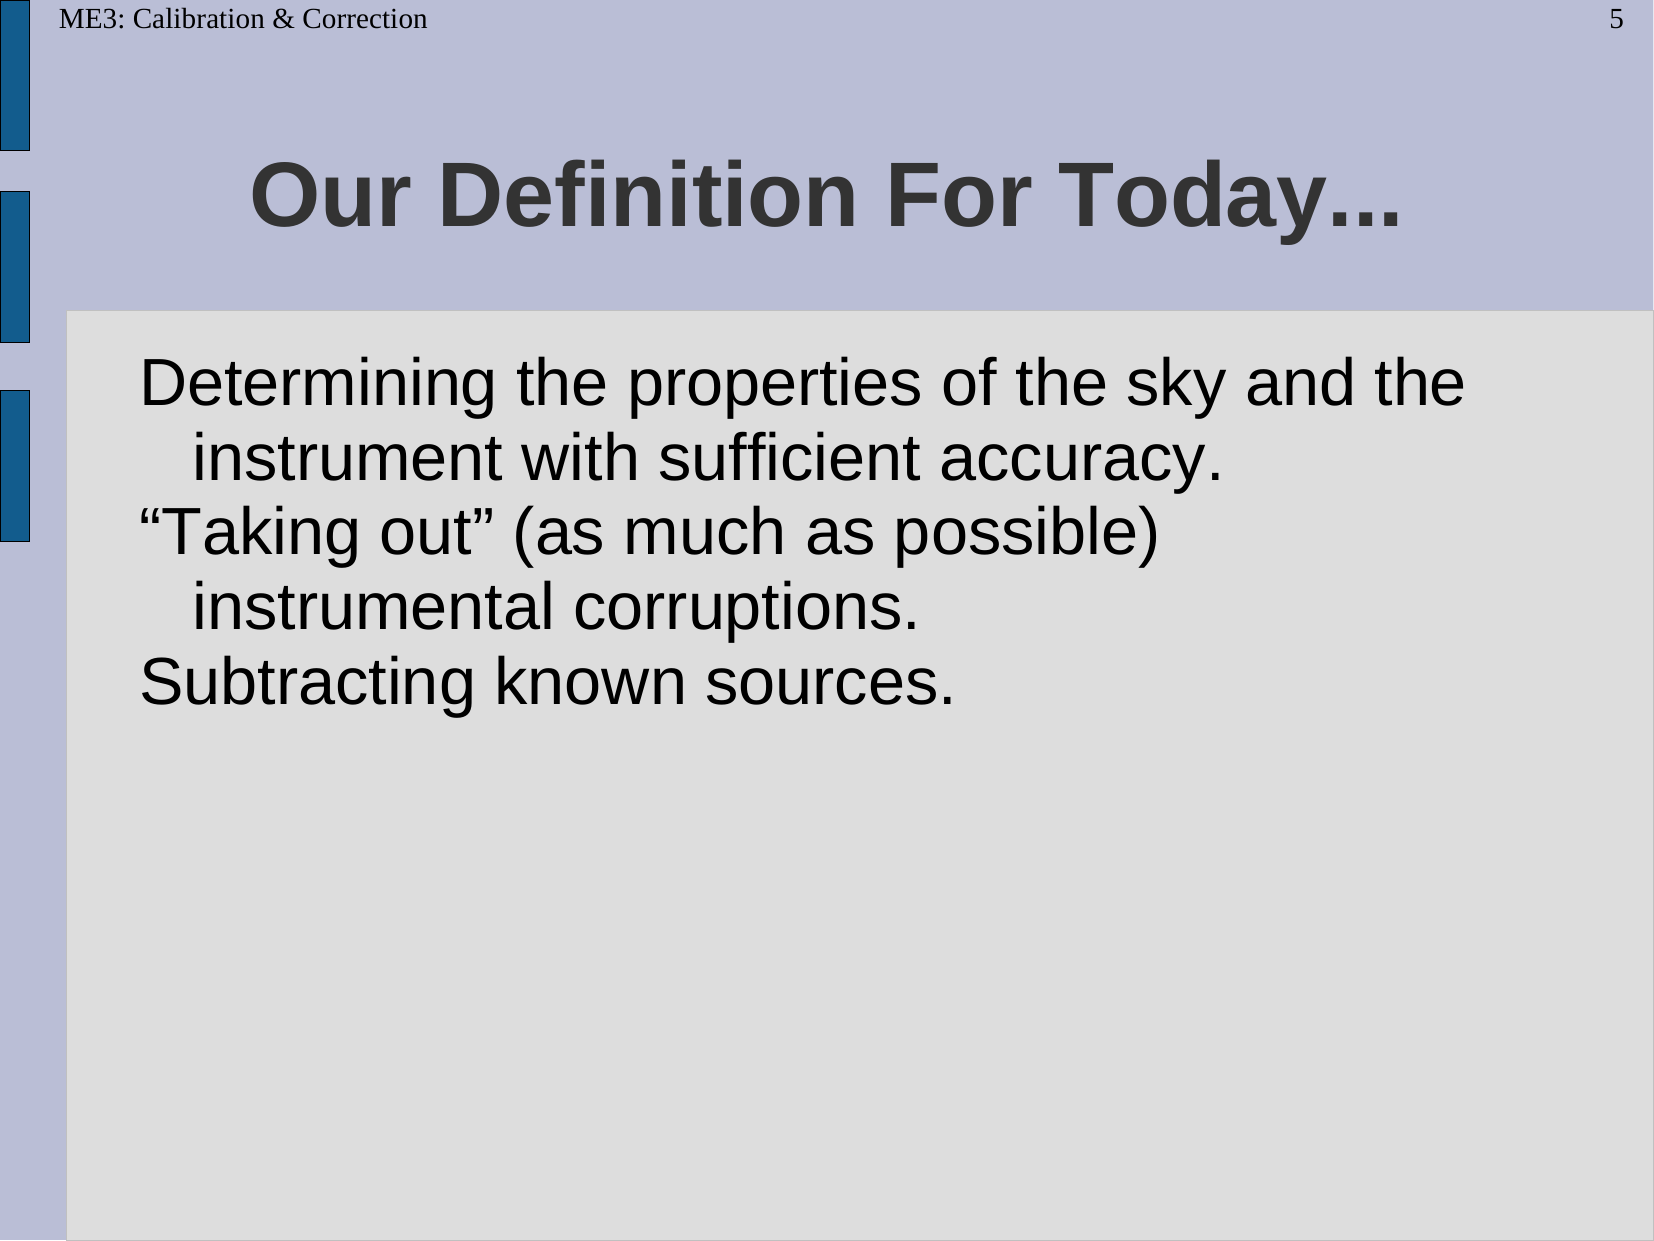

ME3: Calibration & Correction
5
# Our Definition For Today...
Determining the properties of the sky and the instrument with sufficient accuracy.
“Taking out” (as much as possible) instrumental corruptions.
Subtracting known sources.